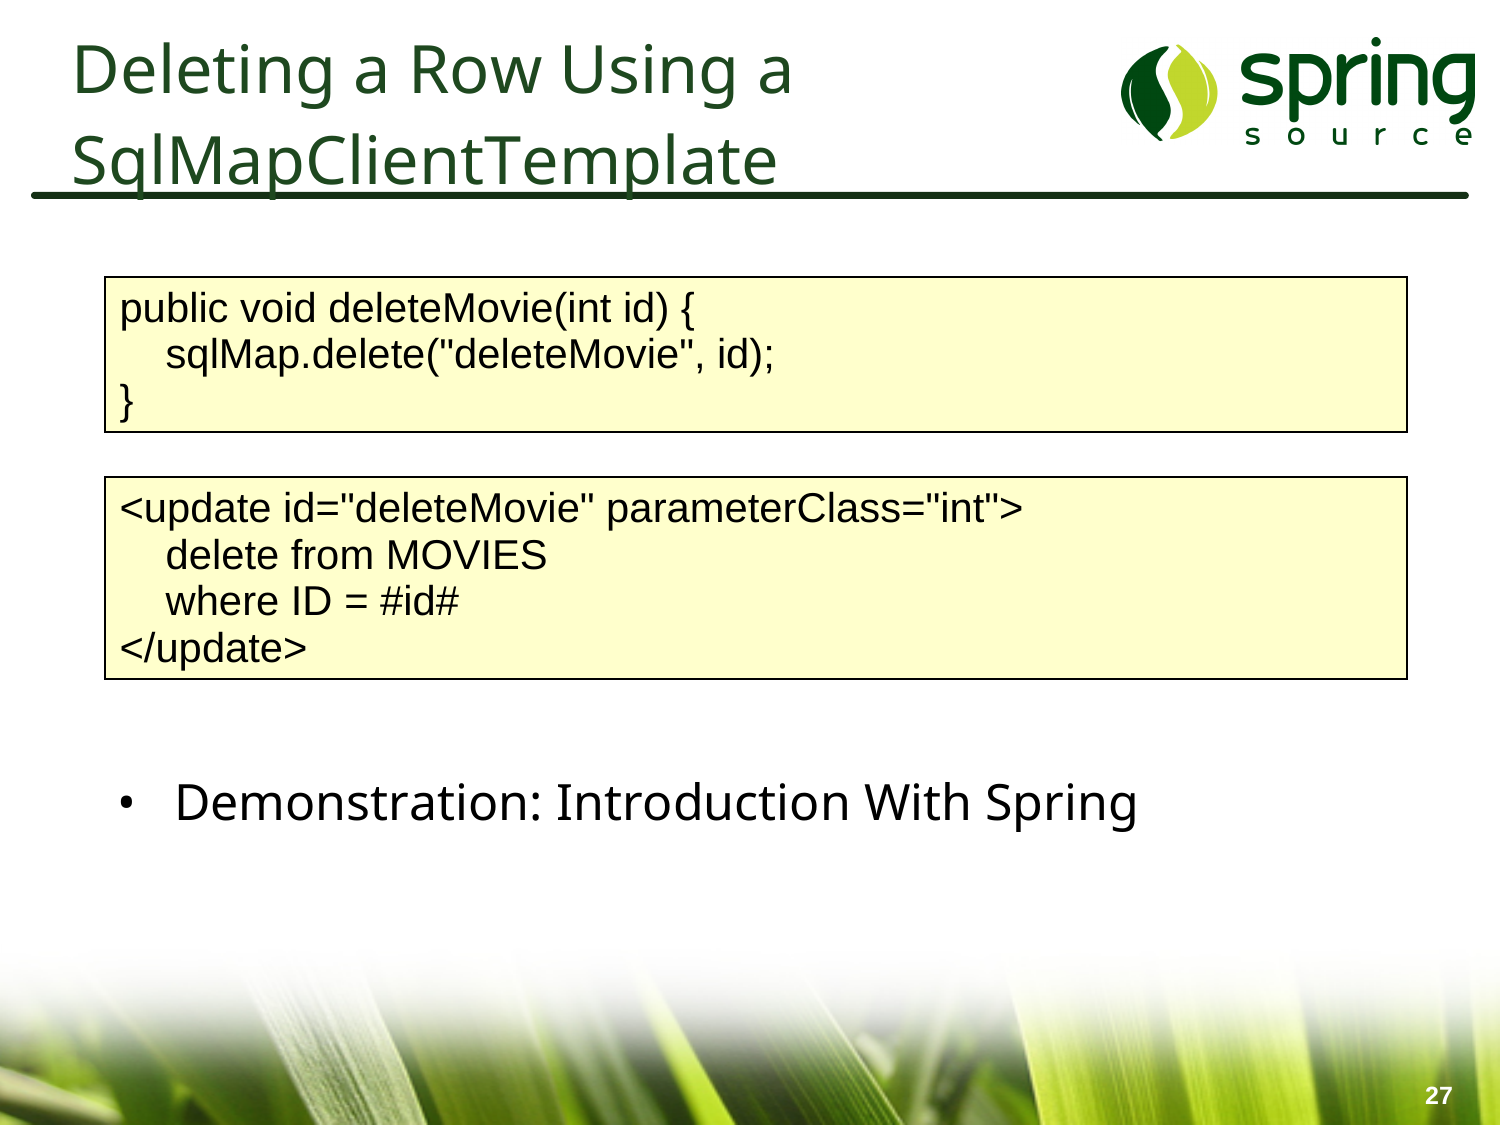

# Deleting a Row Using a SqlMapClientTemplate
Demonstration: Introduction With Spring
public void deleteMovie(int id) {
 sqlMap.delete("deleteMovie", id);
}
<update id="deleteMovie" parameterClass="int">
 delete from MOVIES
 where ID = #id#
</update>